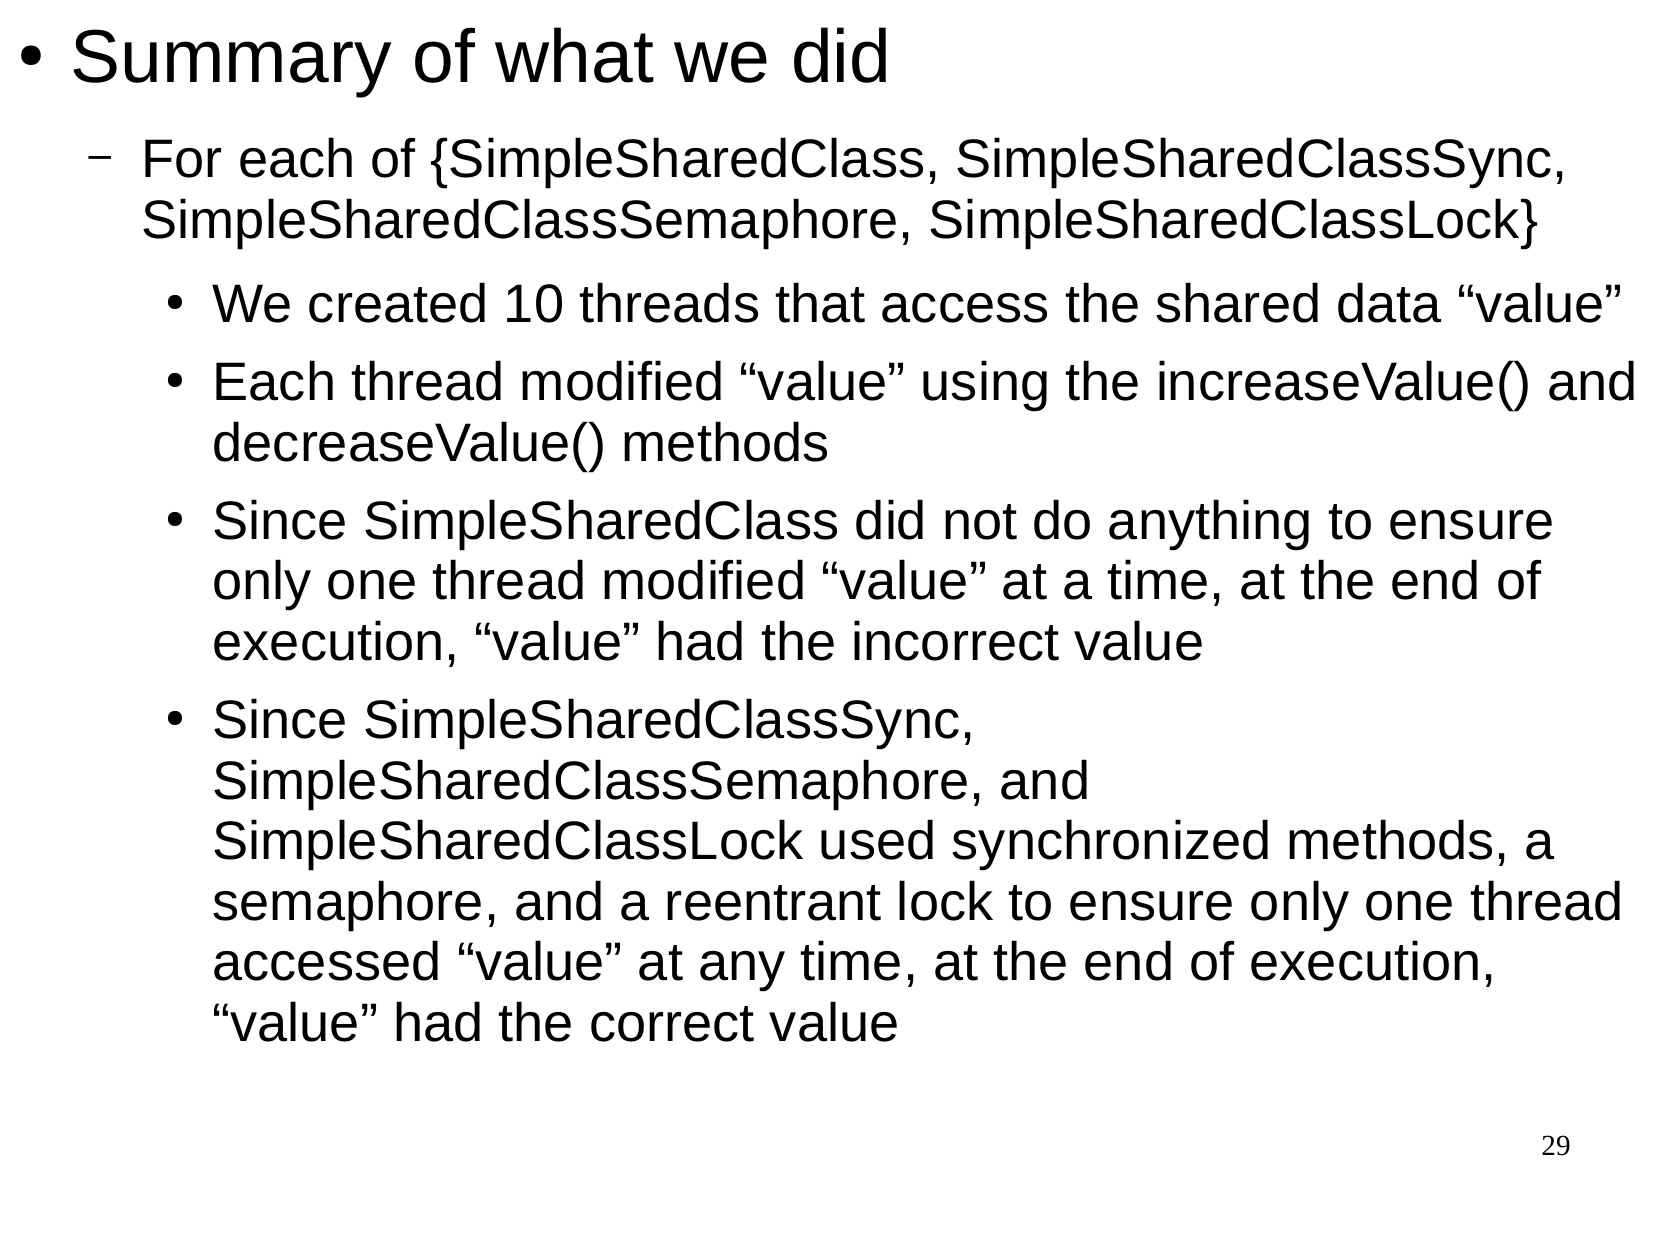

# Summary of what we did
For each of {SimpleSharedClass, SimpleSharedClassSync, SimpleSharedClassSemaphore, SimpleSharedClassLock}
We created 10 threads that access the shared data “value”
Each thread modified “value” using the increaseValue() and decreaseValue() methods
Since SimpleSharedClass did not do anything to ensure only one thread modified “value” at a time, at the end of execution, “value” had the incorrect value
Since SimpleSharedClassSync, SimpleSharedClassSemaphore, and SimpleSharedClassLock used synchronized methods, a semaphore, and a reentrant lock to ensure only one thread accessed “value” at any time, at the end of execution, “value” had the correct value
29